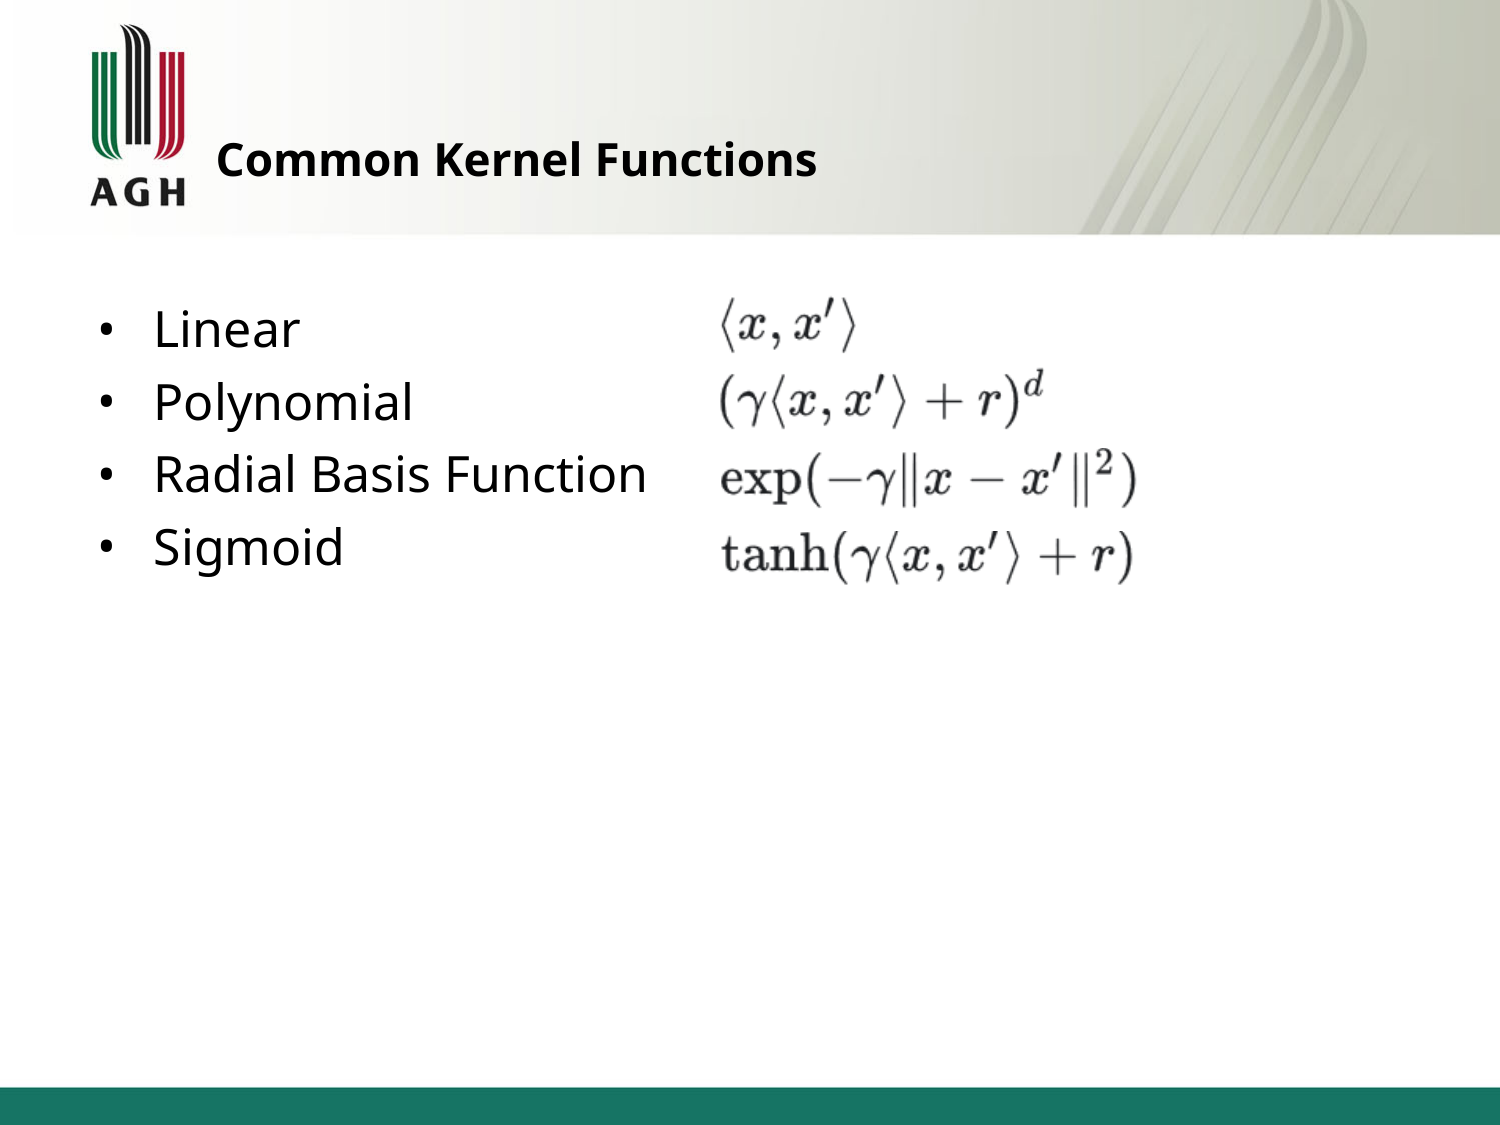

Common Kernel Functions
Linear
Polynomial
Radial Basis Function
Sigmoid